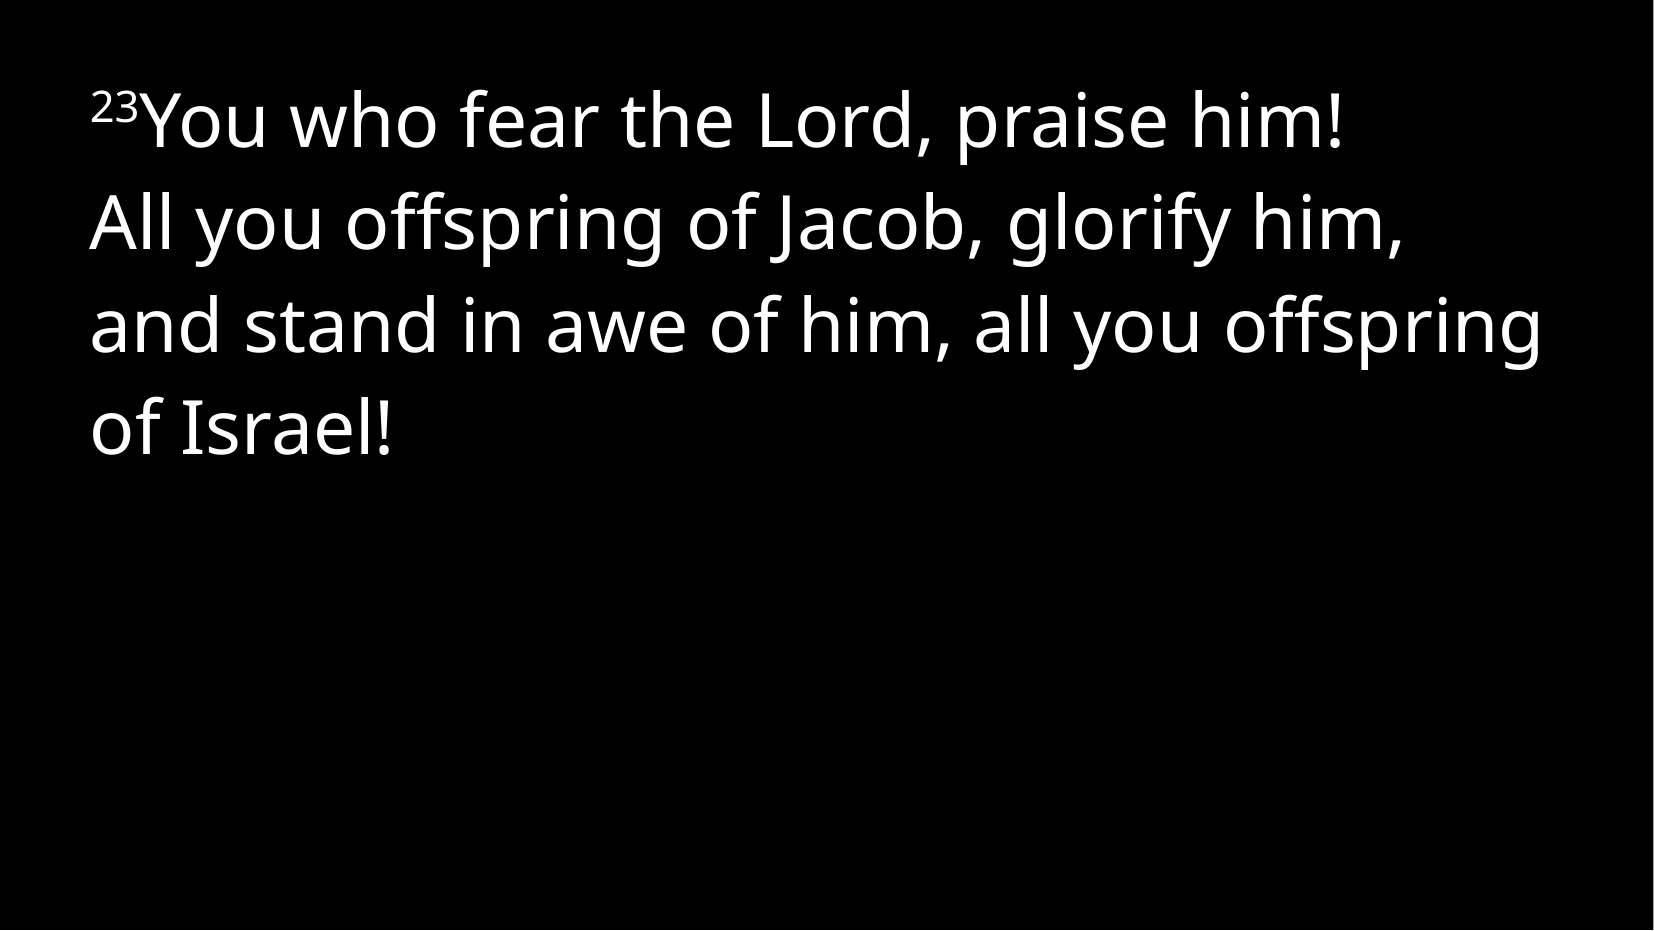

23You who fear the Lord, praise him!
All you offspring of Jacob, glorify him,
and stand in awe of him, all you offspring of Israel!